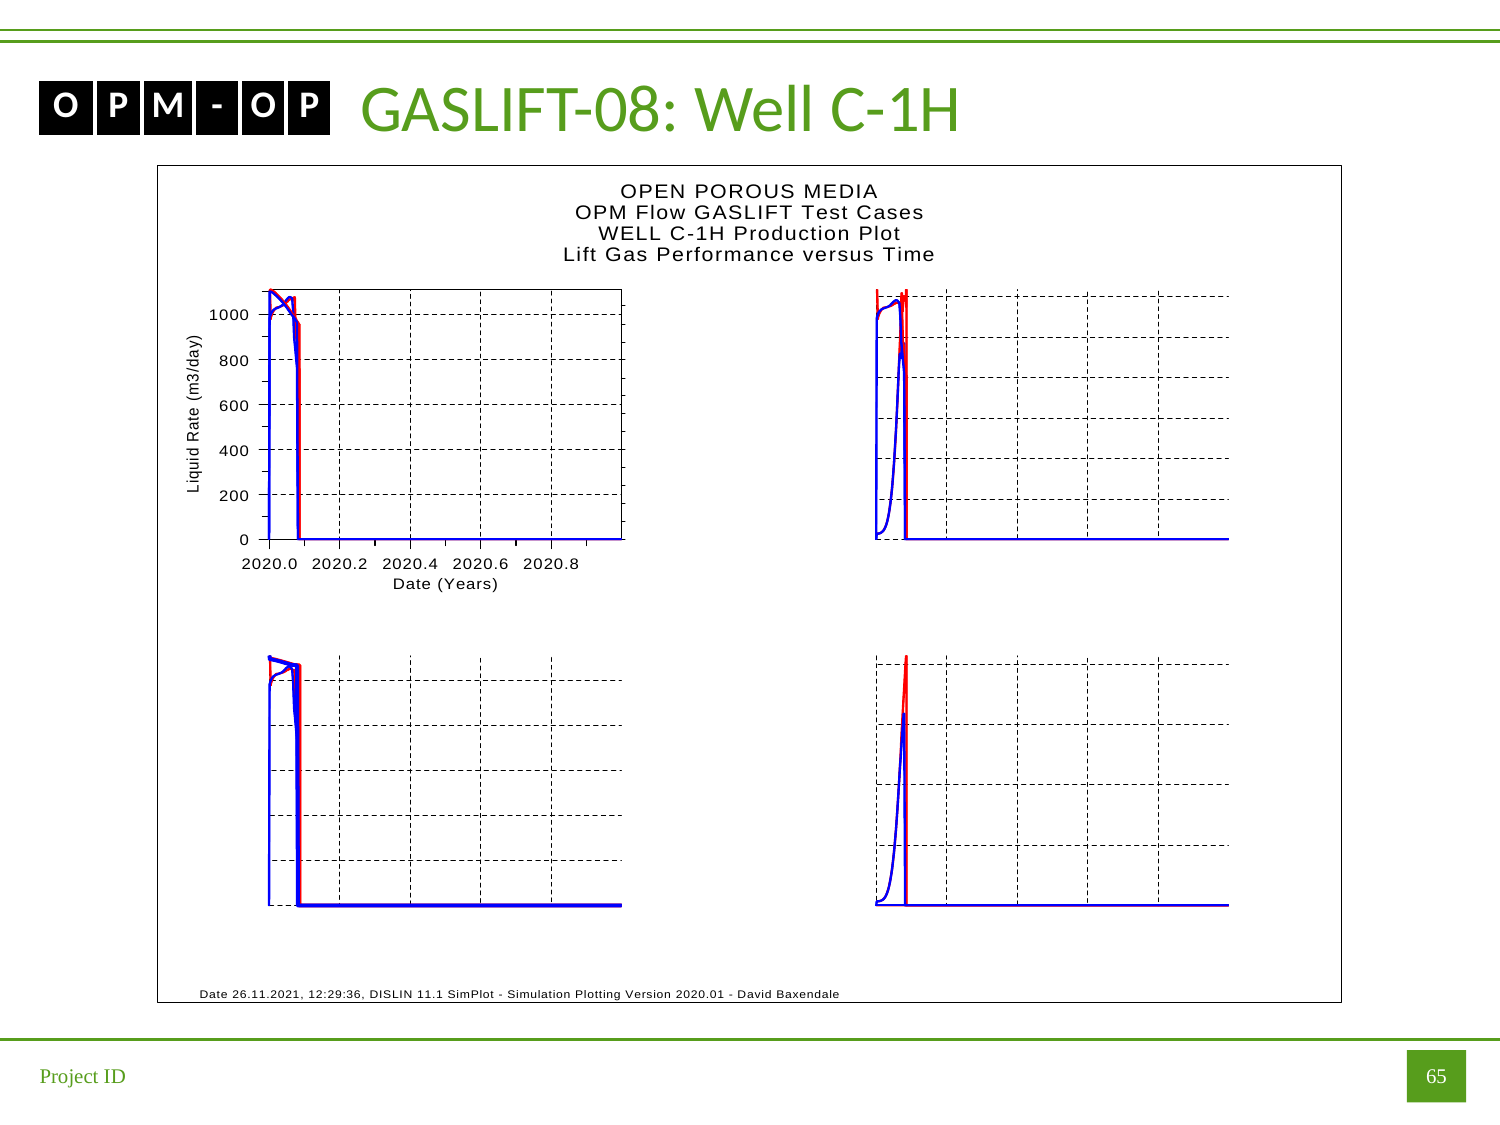

# GASLIFT-08: well C-1H
Project ID
65